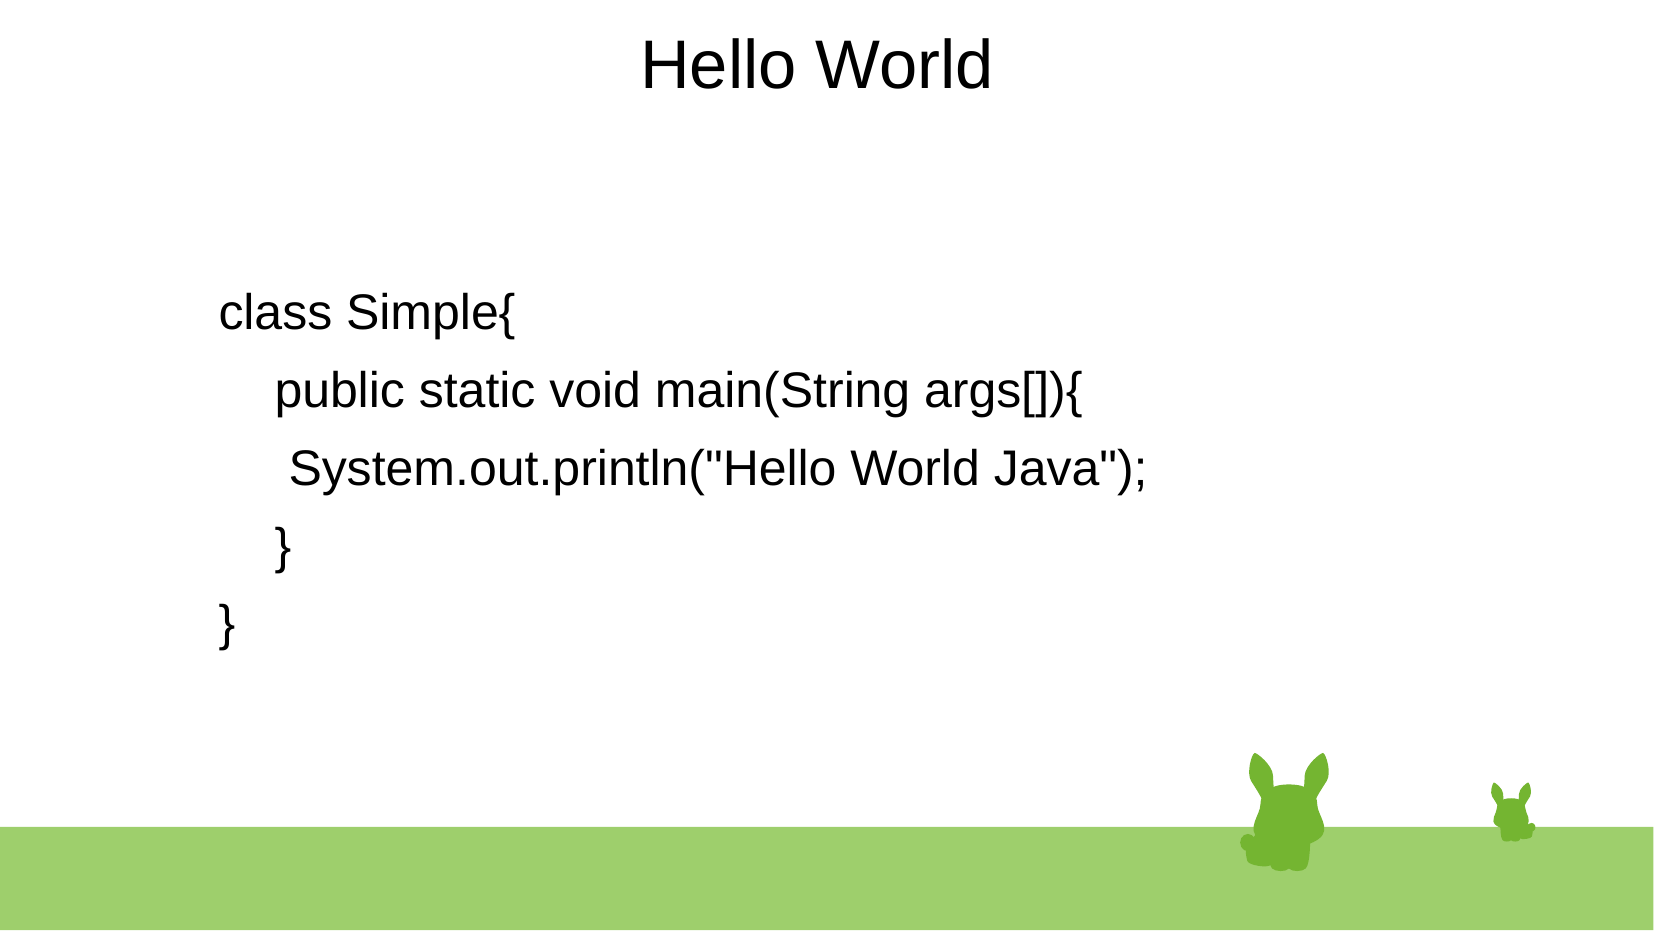

# Hello World
class Simple{
 public static void main(String args[]){
 System.out.println("Hello World Java");
 }
}